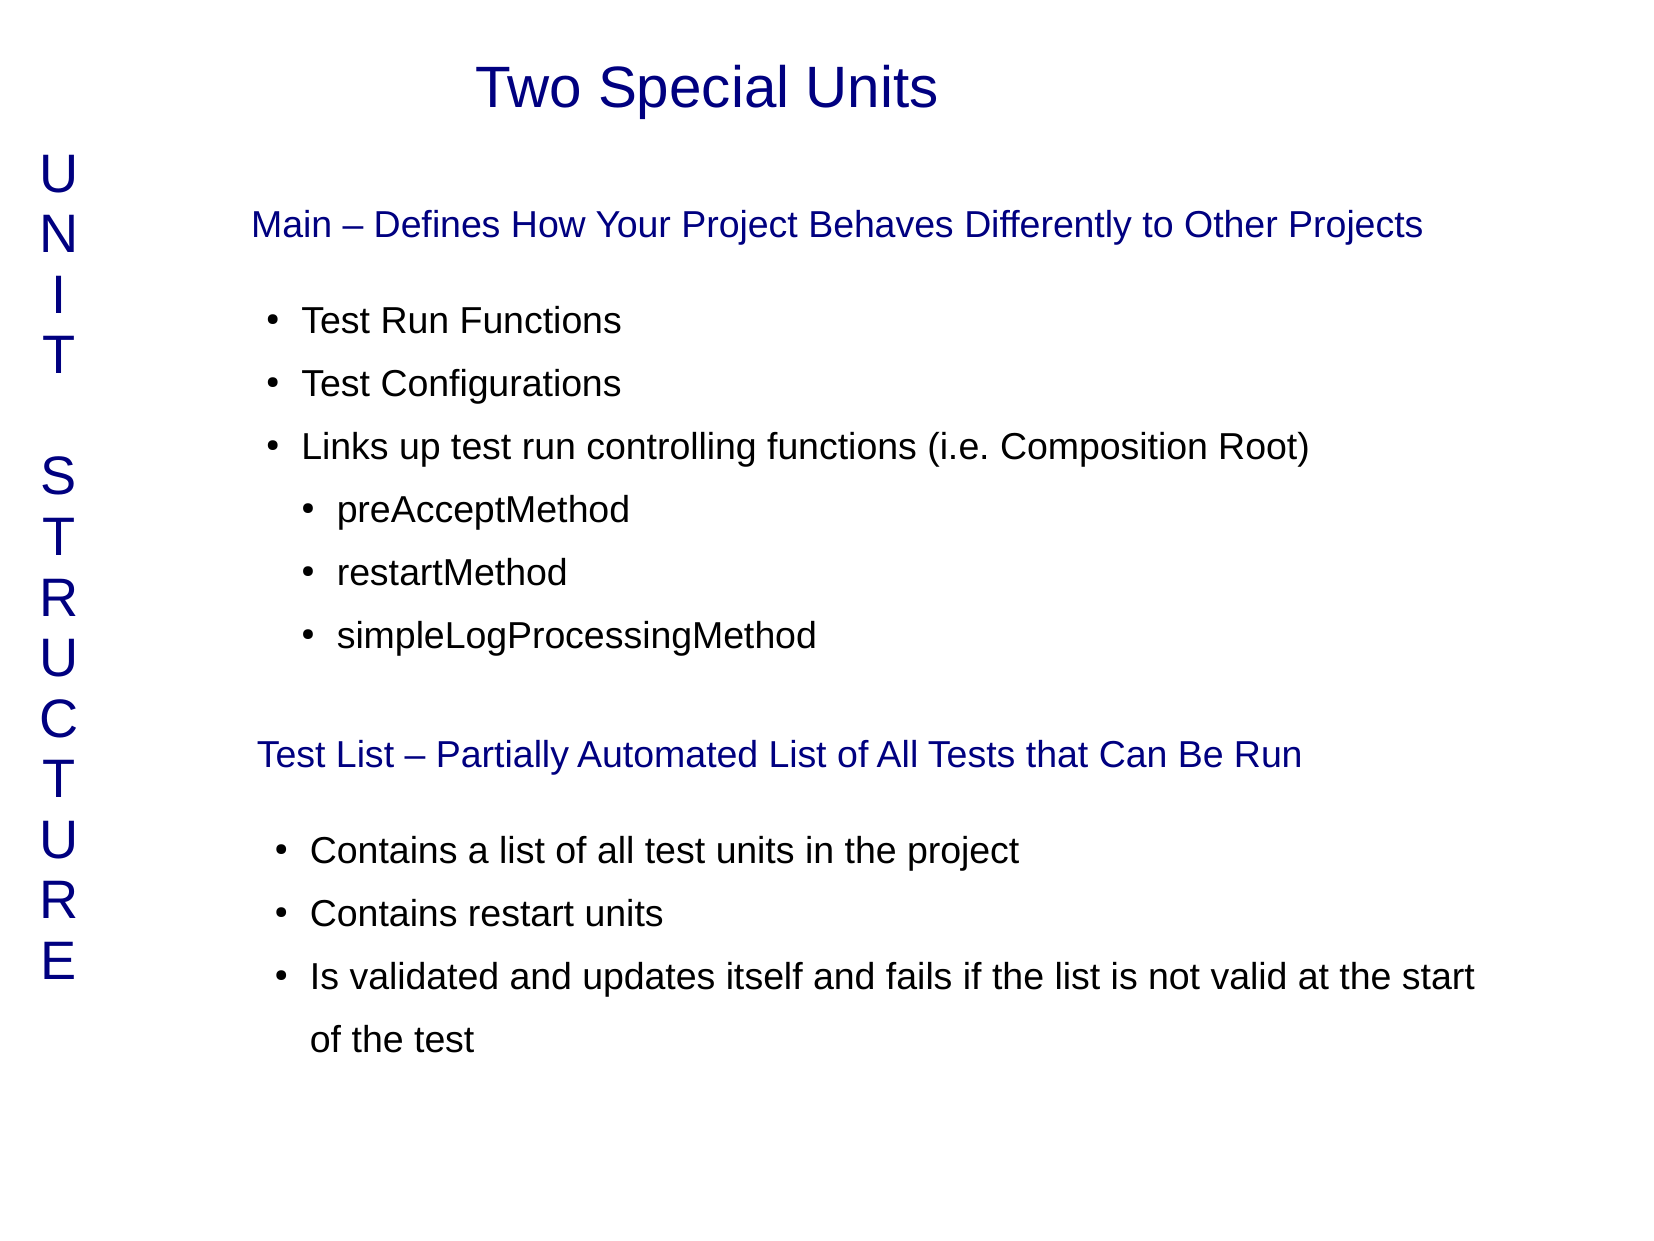

Two Special Units
UNIT 	STRUCTURE
Main – Defines How Your Project Behaves Differently to Other Projects
Test Run Functions
Test Configurations
Links up test run controlling functions (i.e. Composition Root)
preAcceptMethod
restartMethod
simpleLogProcessingMethod
Test List – Partially Automated List of All Tests that Can Be Run
Contains a list of all test units in the project
Contains restart units
Is validated and updates itself and fails if the list is not valid at the start of the test